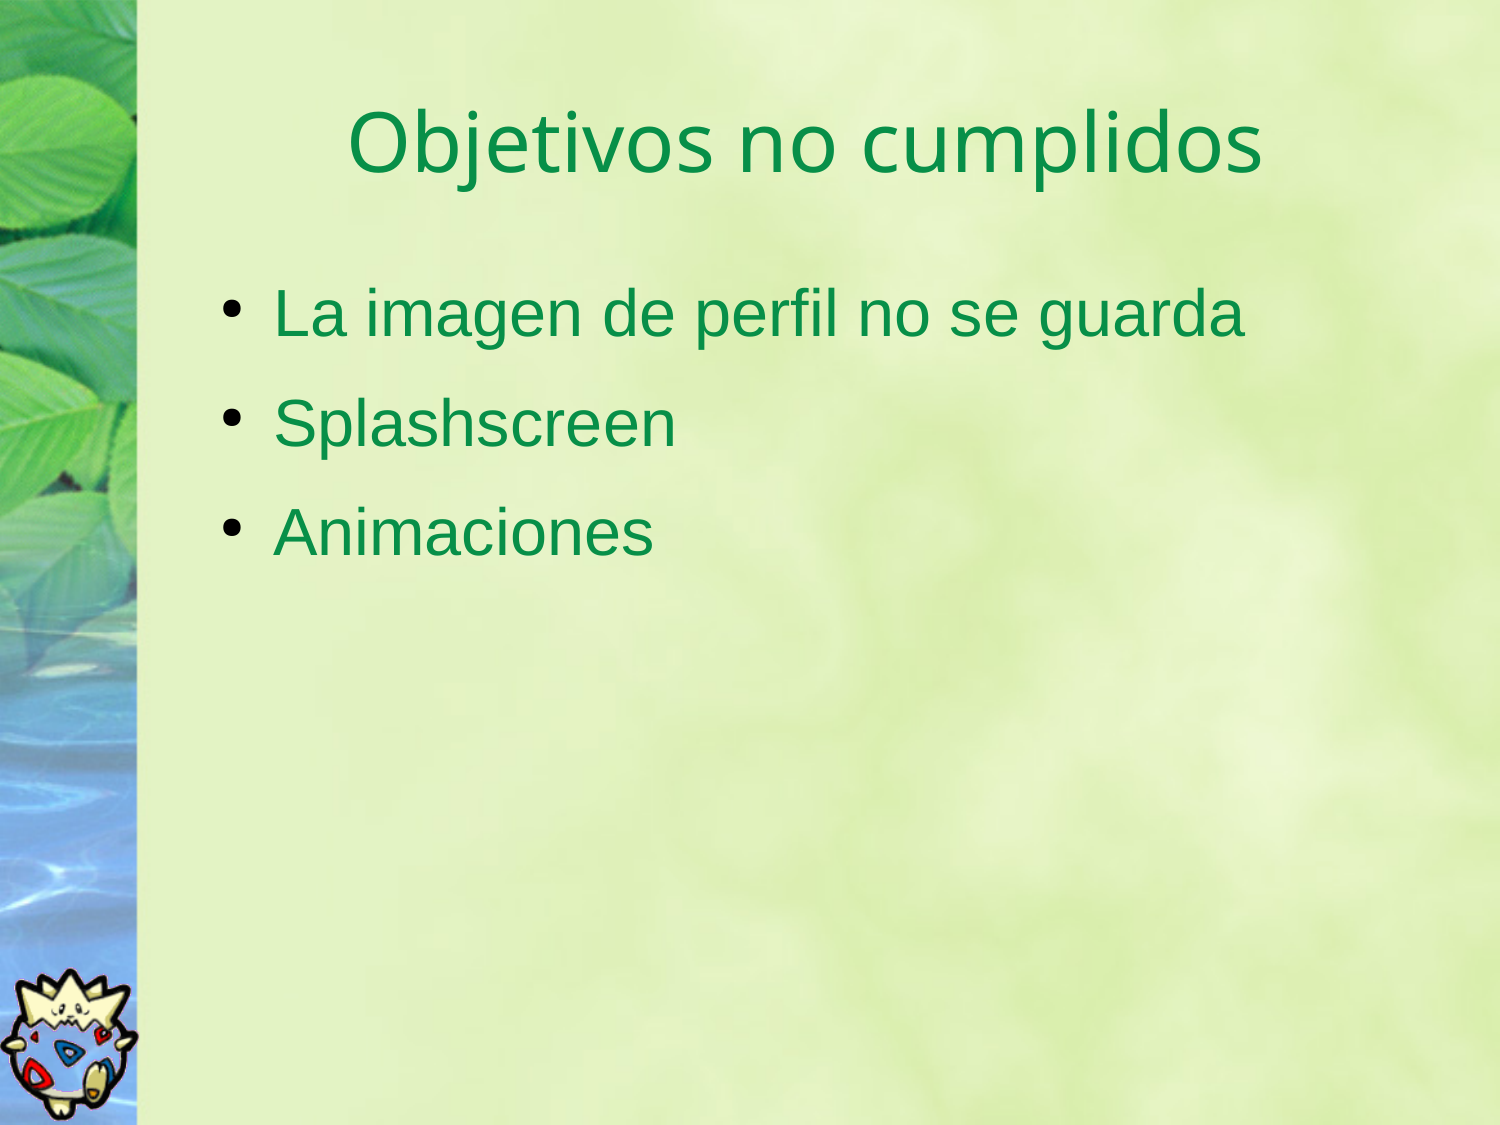

# Objetivos no cumplidos
La imagen de perfil no se guarda
Splashscreen
Animaciones